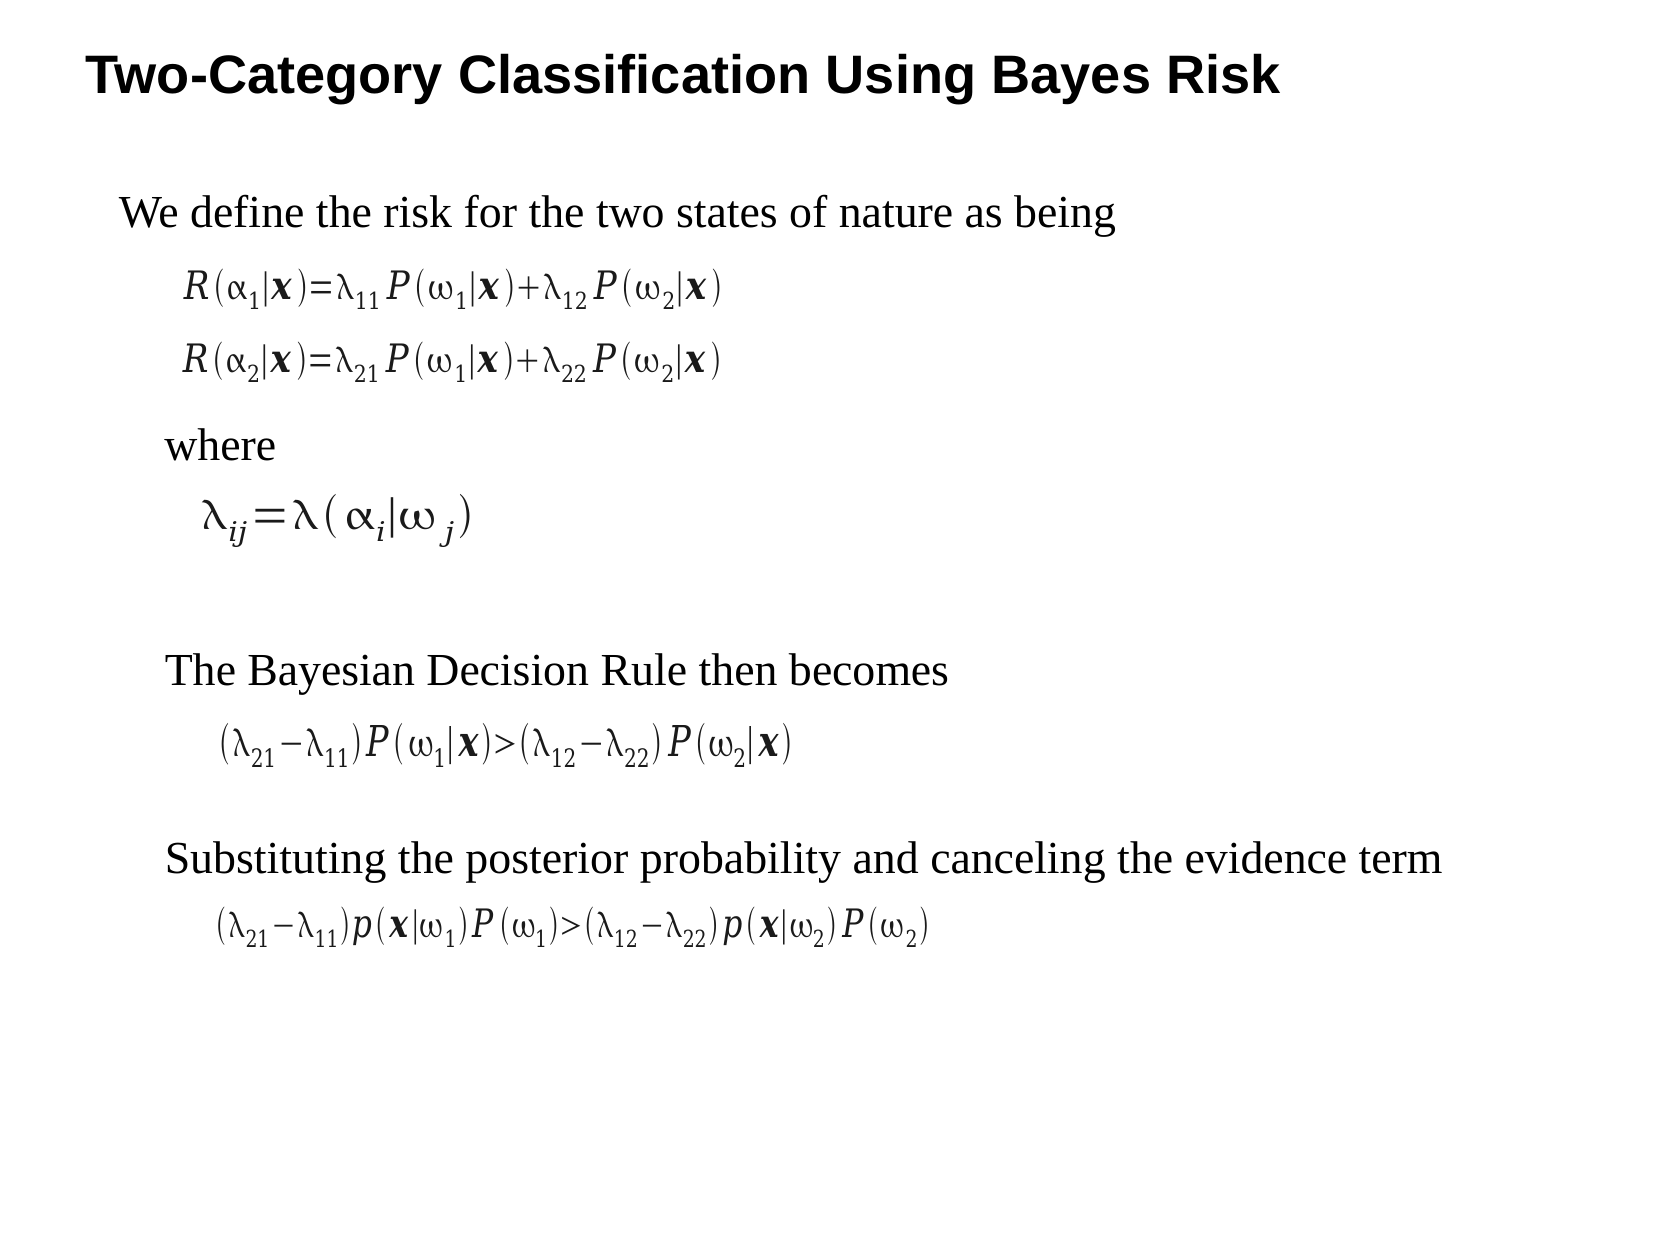

Two-Category Classification Using Bayes Risk
We define the risk for the two states of nature as being
where
The Bayesian Decision Rule then becomes
Substituting the posterior probability and canceling the evidence term